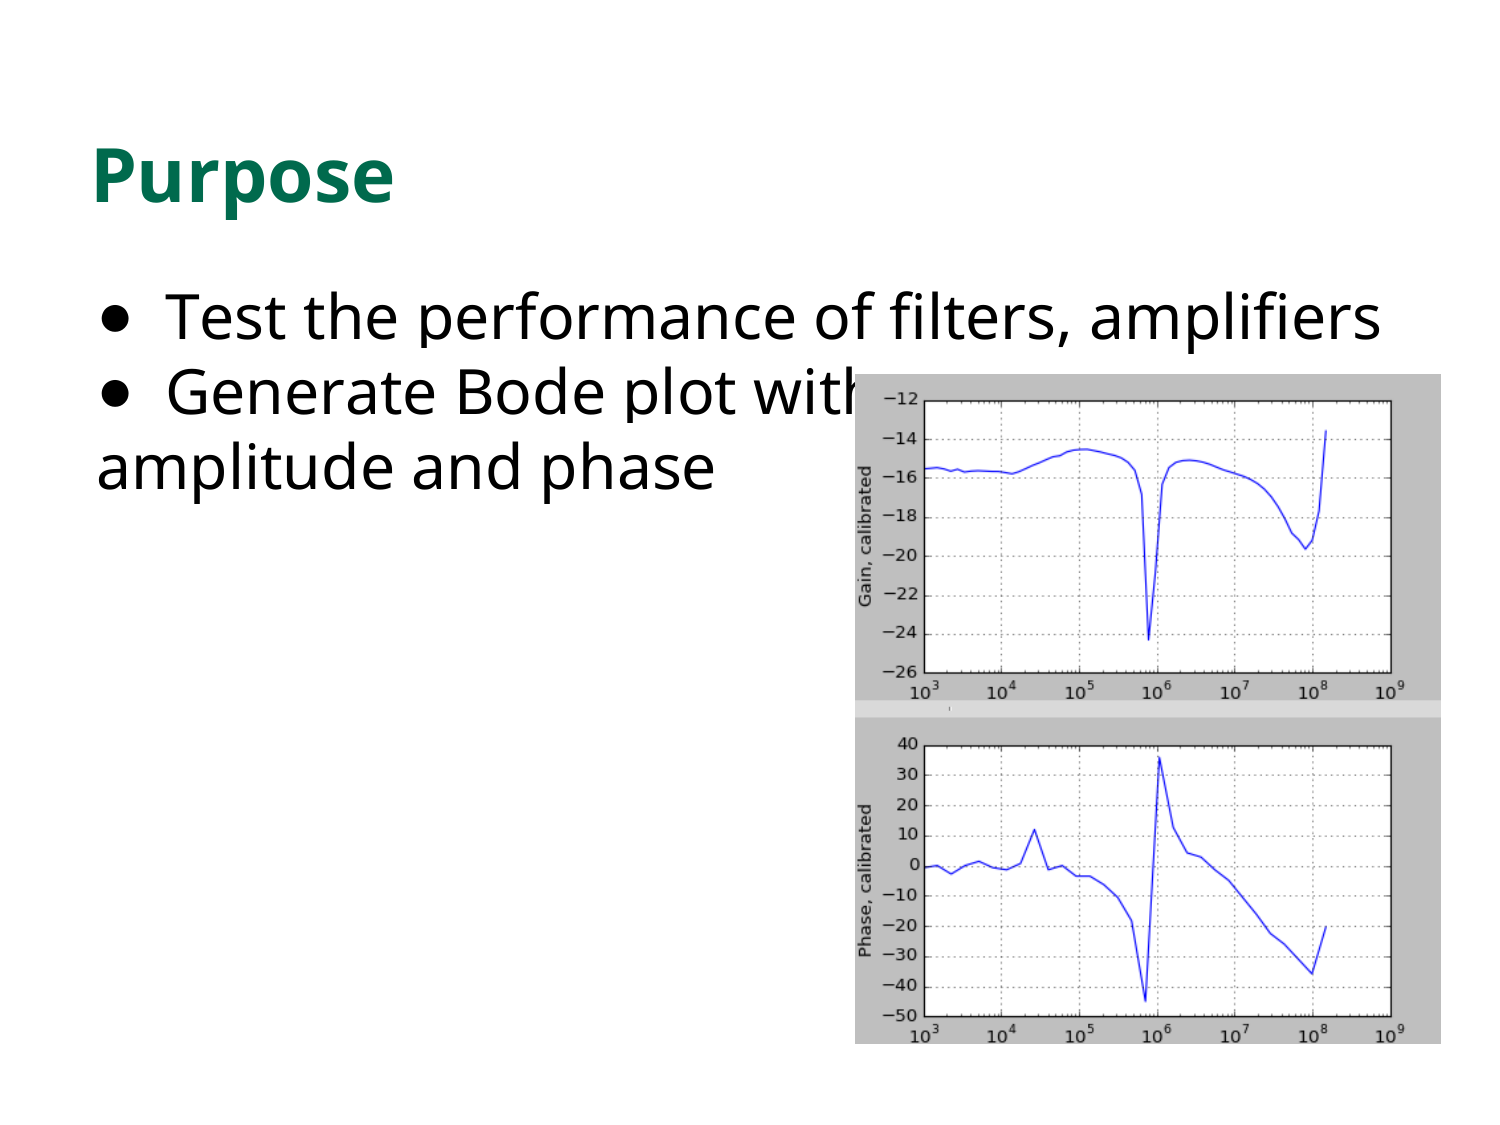

# Purpose
Test the performance of filters, amplifiers
Generate Bode plot with
amplitude and phase